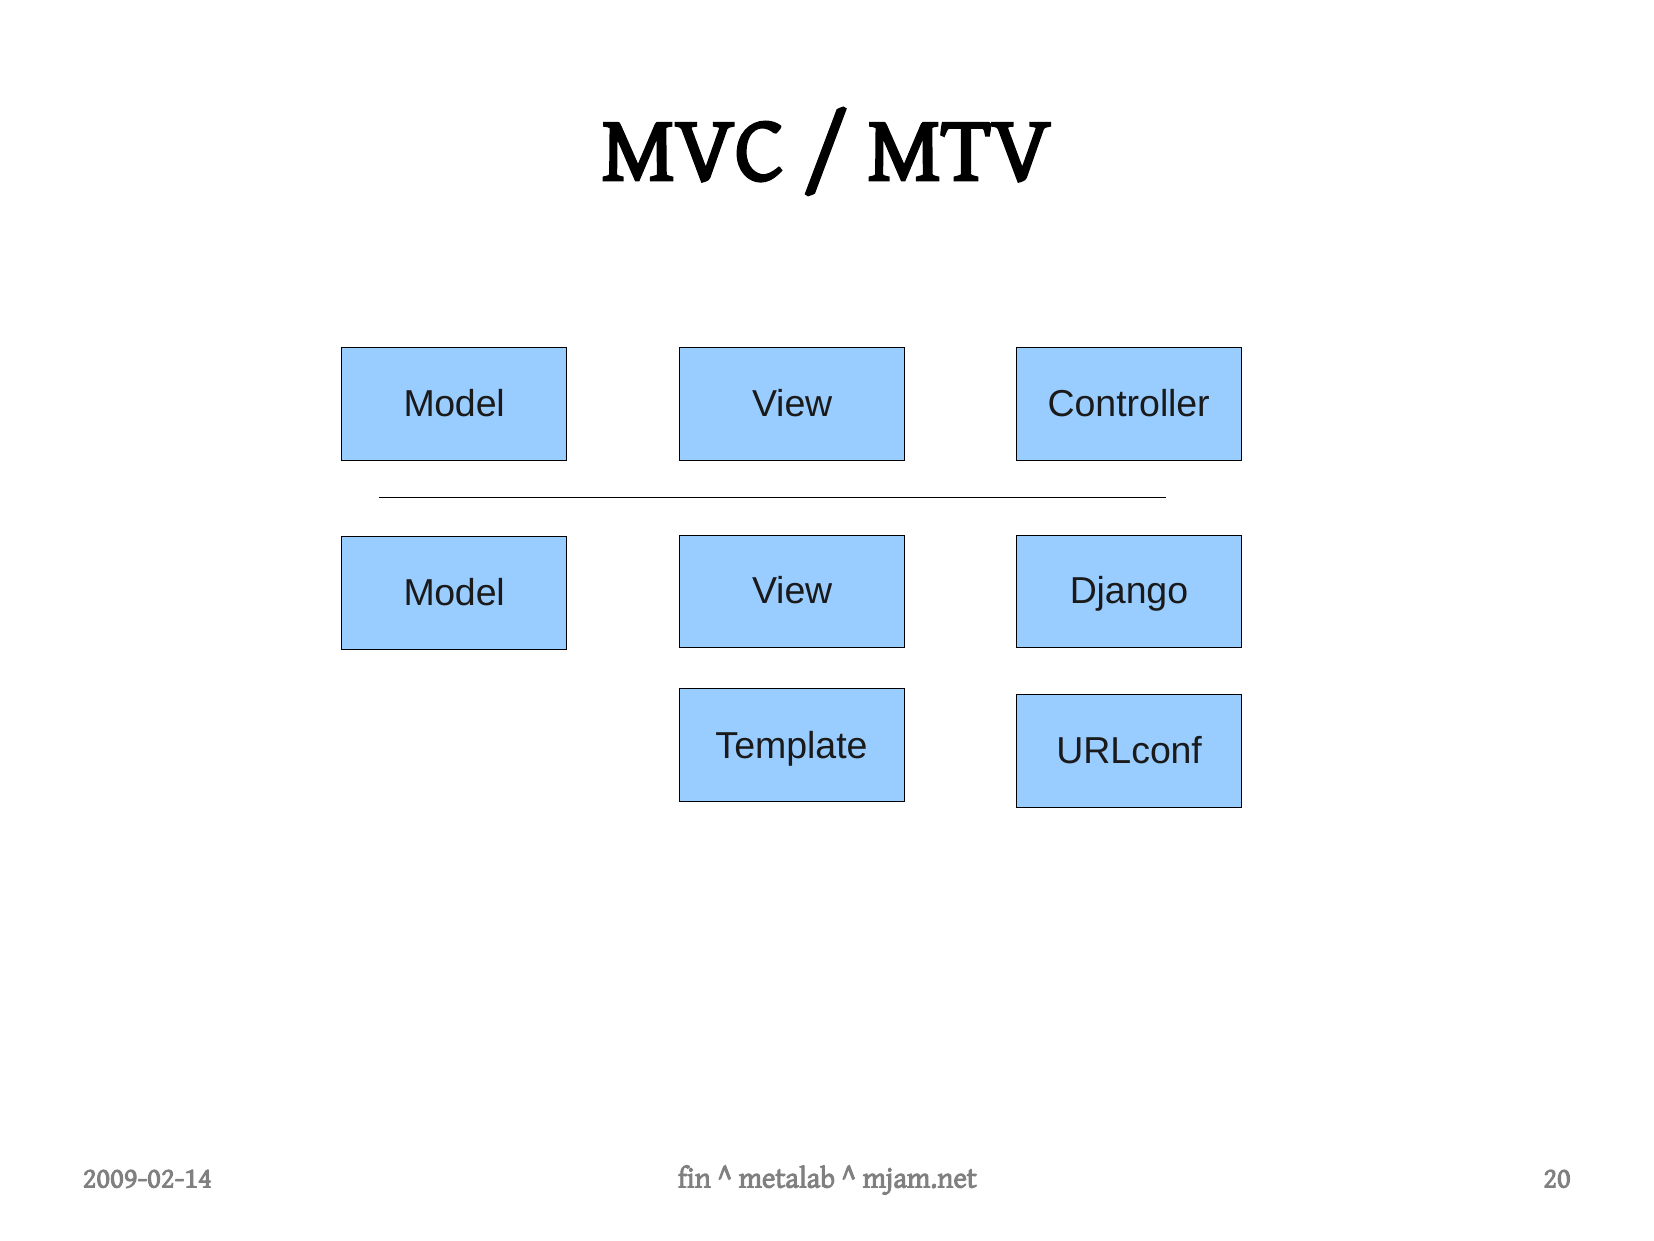

# MVC / MTV
2009-02-14
fin ^ metalab ^ mjam.net
20